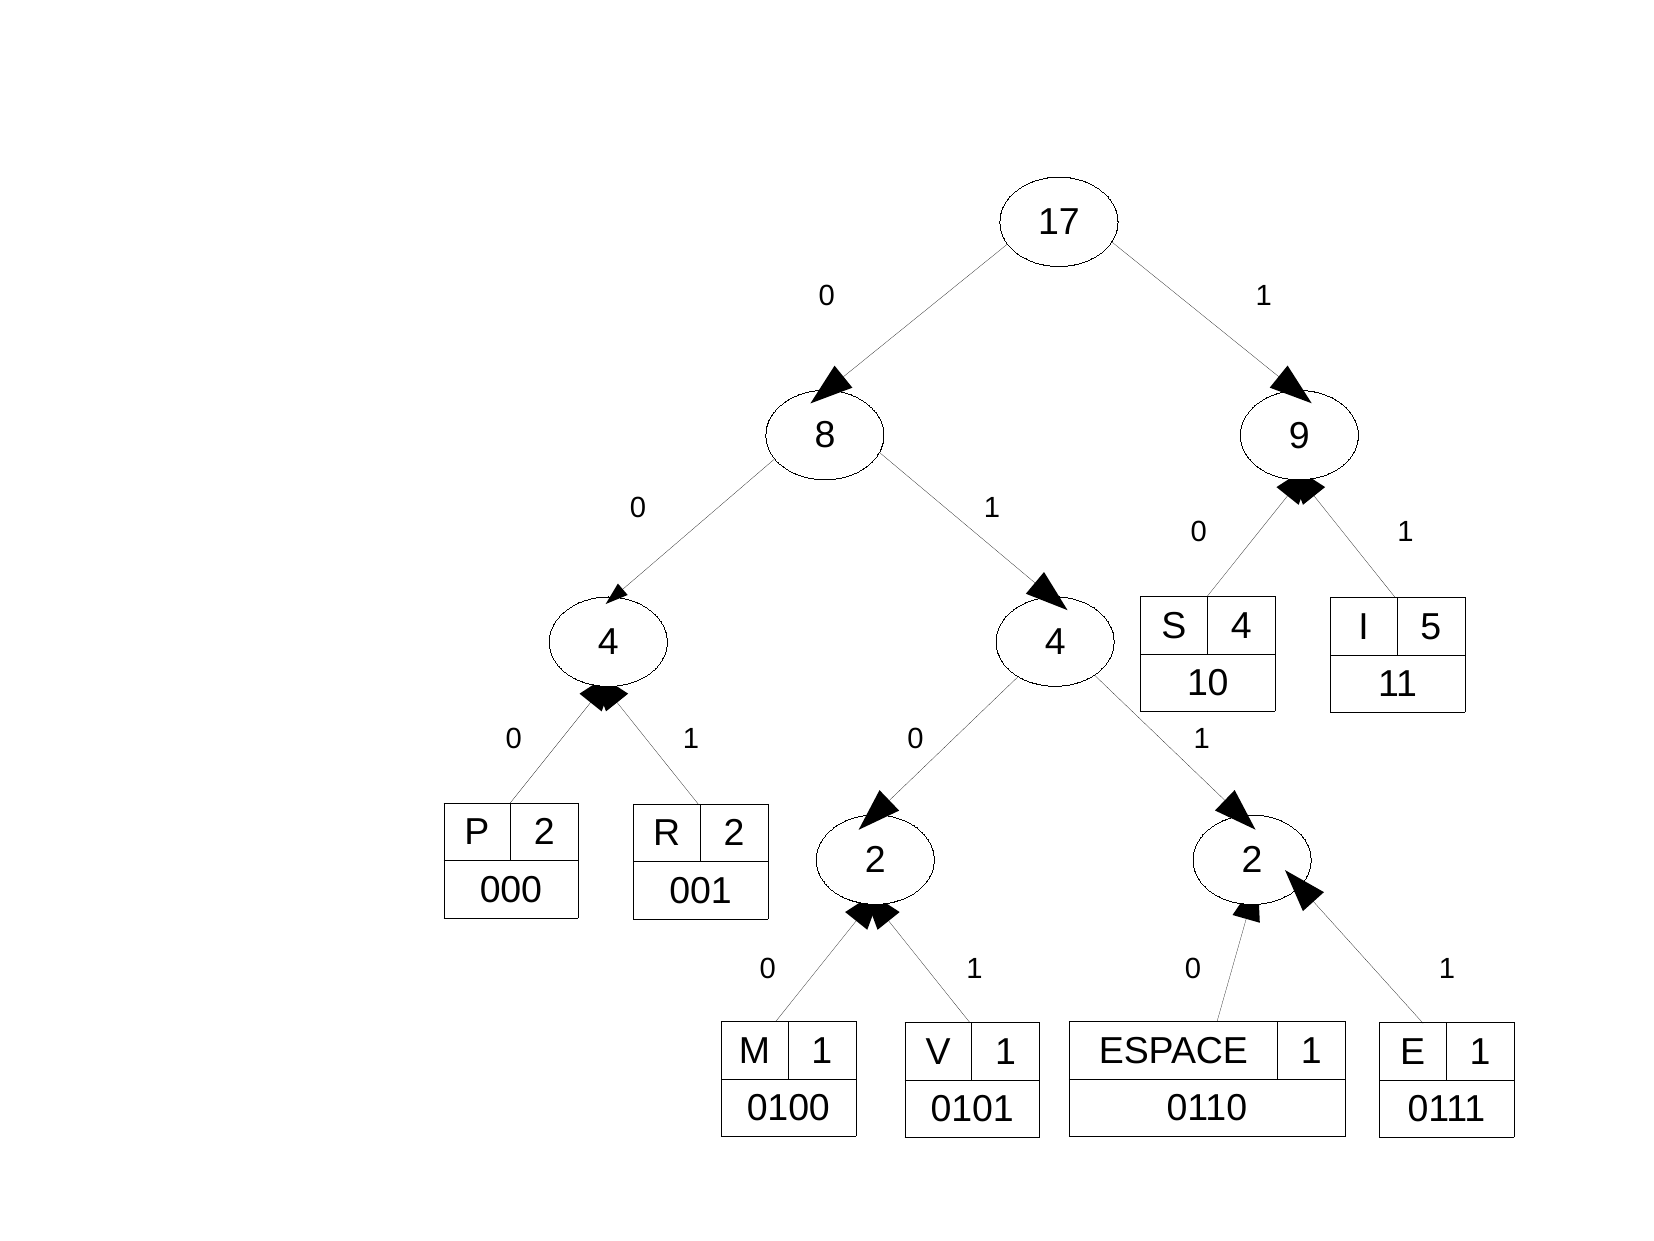

17
0
1
8
9
0
1
0
1
| S | 4 |
| --- | --- |
| 10 | |
4
4
| I | 5 |
| --- | --- |
| 11 | |
0
1
0
1
| P | 2 |
| --- | --- |
| 000 | |
| R | 2 |
| --- | --- |
| 001 | |
2
2
0
1
0
1
| M | 1 |
| --- | --- |
| 0100 | |
| ESPACE | 1 |
| --- | --- |
| 0110 | |
| V | 1 |
| --- | --- |
| 0101 | |
| E | 1 |
| --- | --- |
| 0111 | |